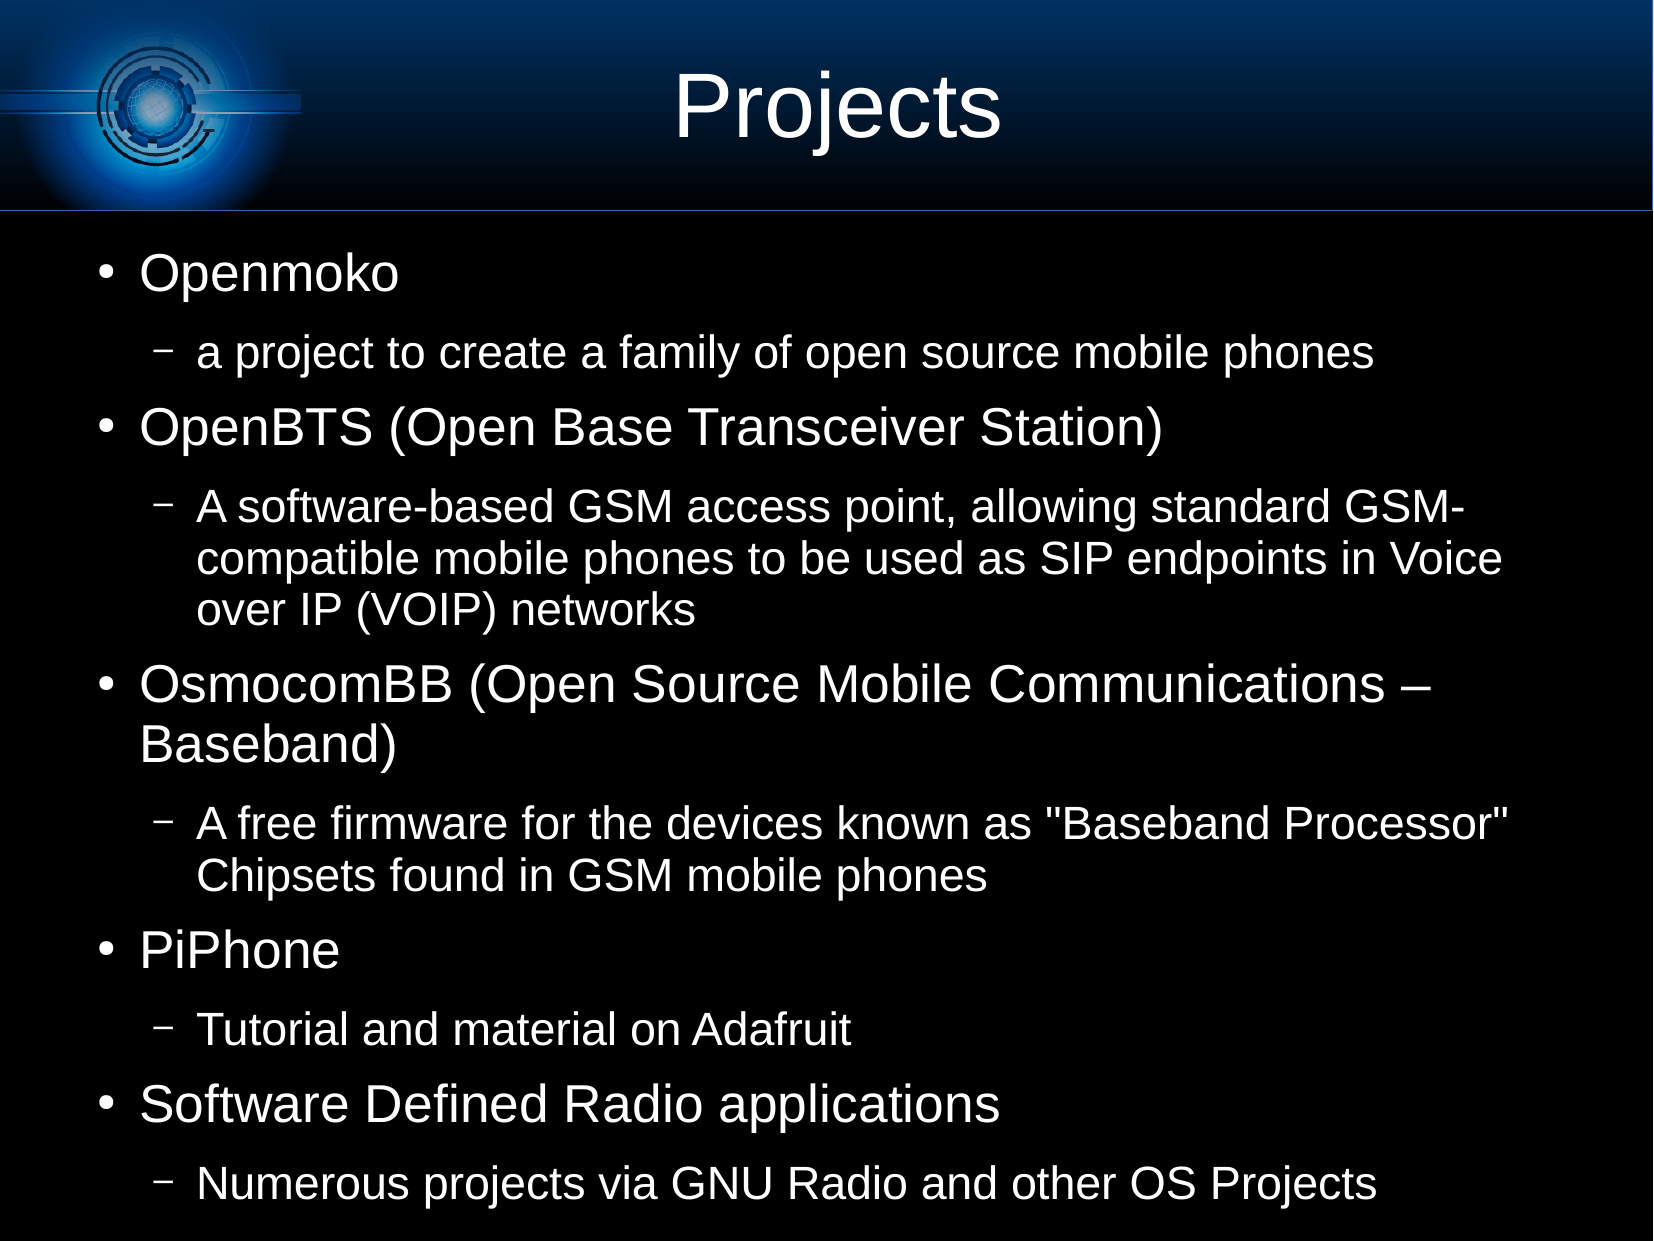

# Projects
Openmoko
a project to create a family of open source mobile phones
OpenBTS (Open Base Transceiver Station)
A software-based GSM access point, allowing standard GSM-compatible mobile phones to be used as SIP endpoints in Voice over IP (VOIP) networks
OsmocomBB (Open Source Mobile Communications – Baseband)
A free firmware for the devices known as "Baseband Processor" Chipsets found in GSM mobile phones
PiPhone
Tutorial and material on Adafruit
Software Defined Radio applications
Numerous projects via GNU Radio and other OS Projects